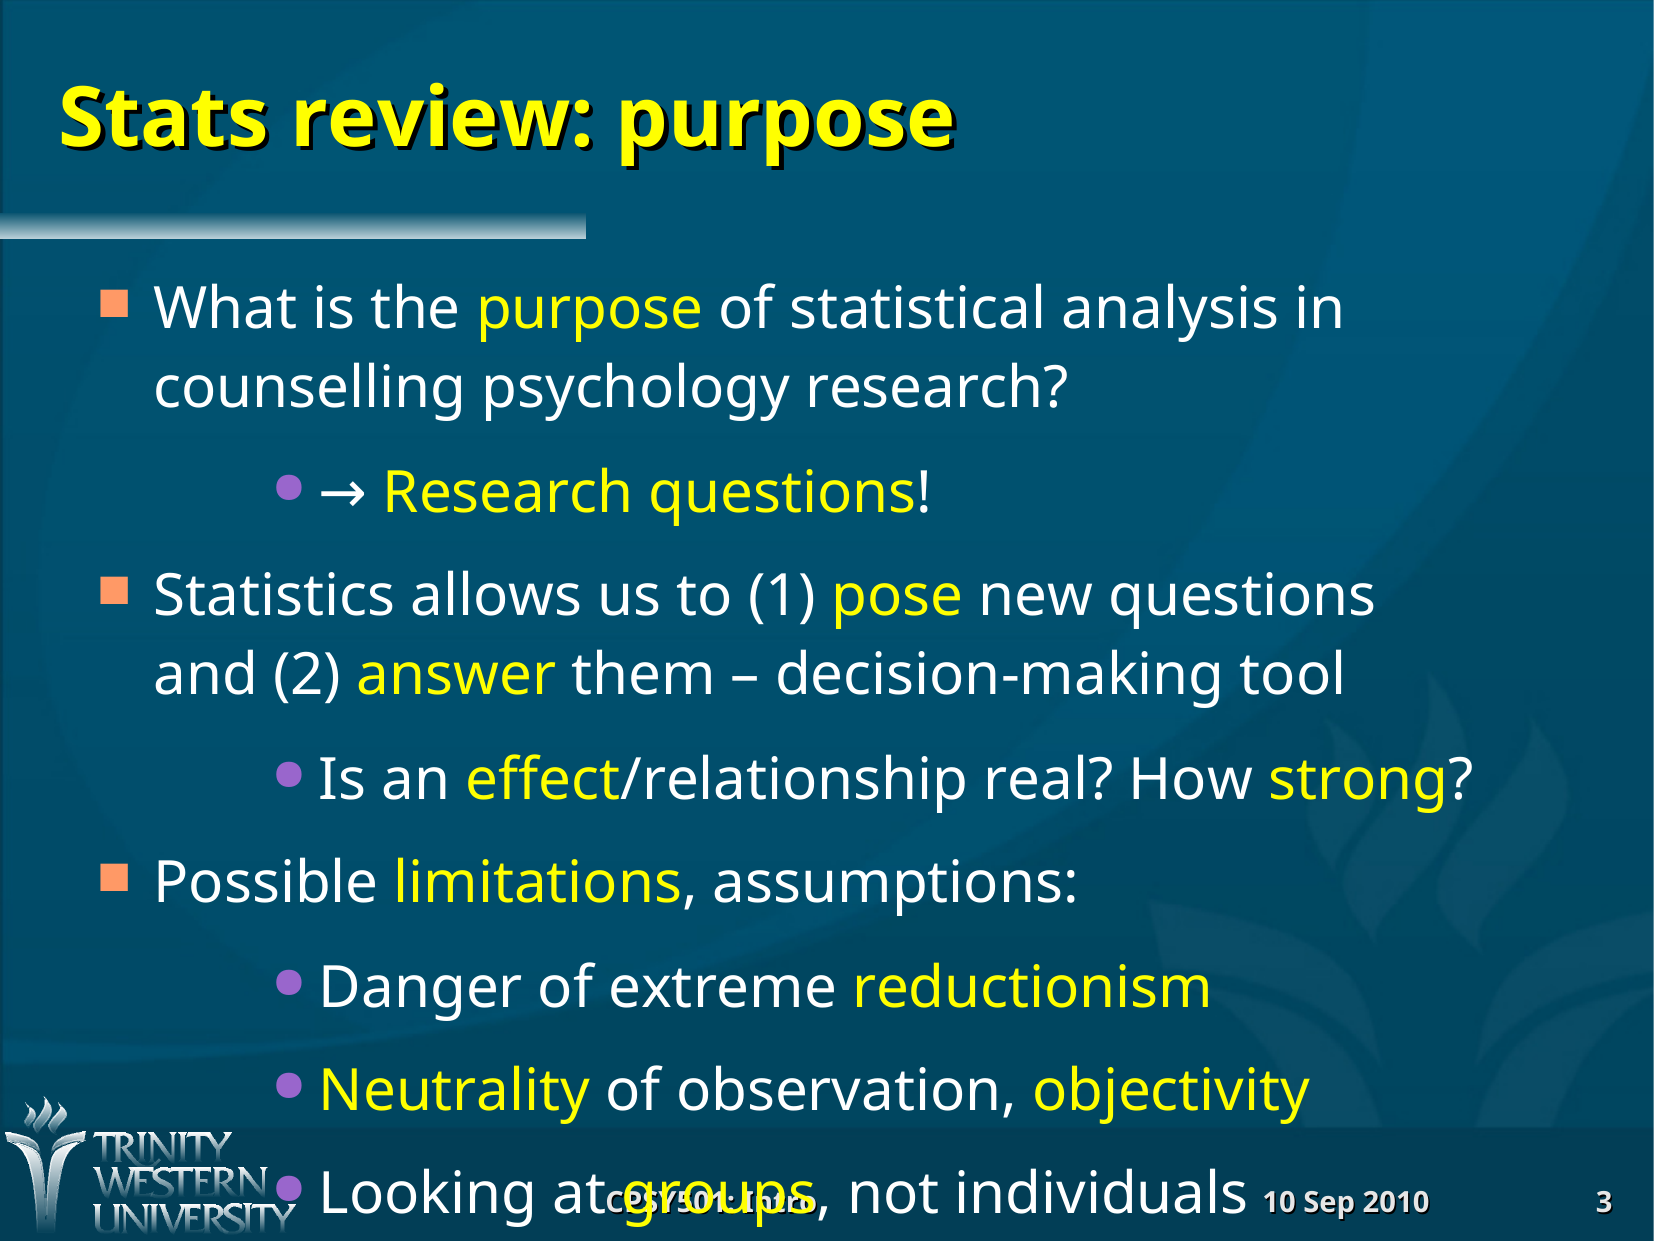

# Stats review: purpose
What is the purpose of statistical analysis in counselling psychology research?
→ Research questions!
Statistics allows us to (1) pose new questions
and (2) answer them – decision-making tool
Is an effect/relationship real? How strong?
Possible limitations, assumptions:
Danger of extreme reductionism
Neutrality of observation, objectivity
Looking at groups, not individuals
CPSY501: Intro
10 Sep 2010
3